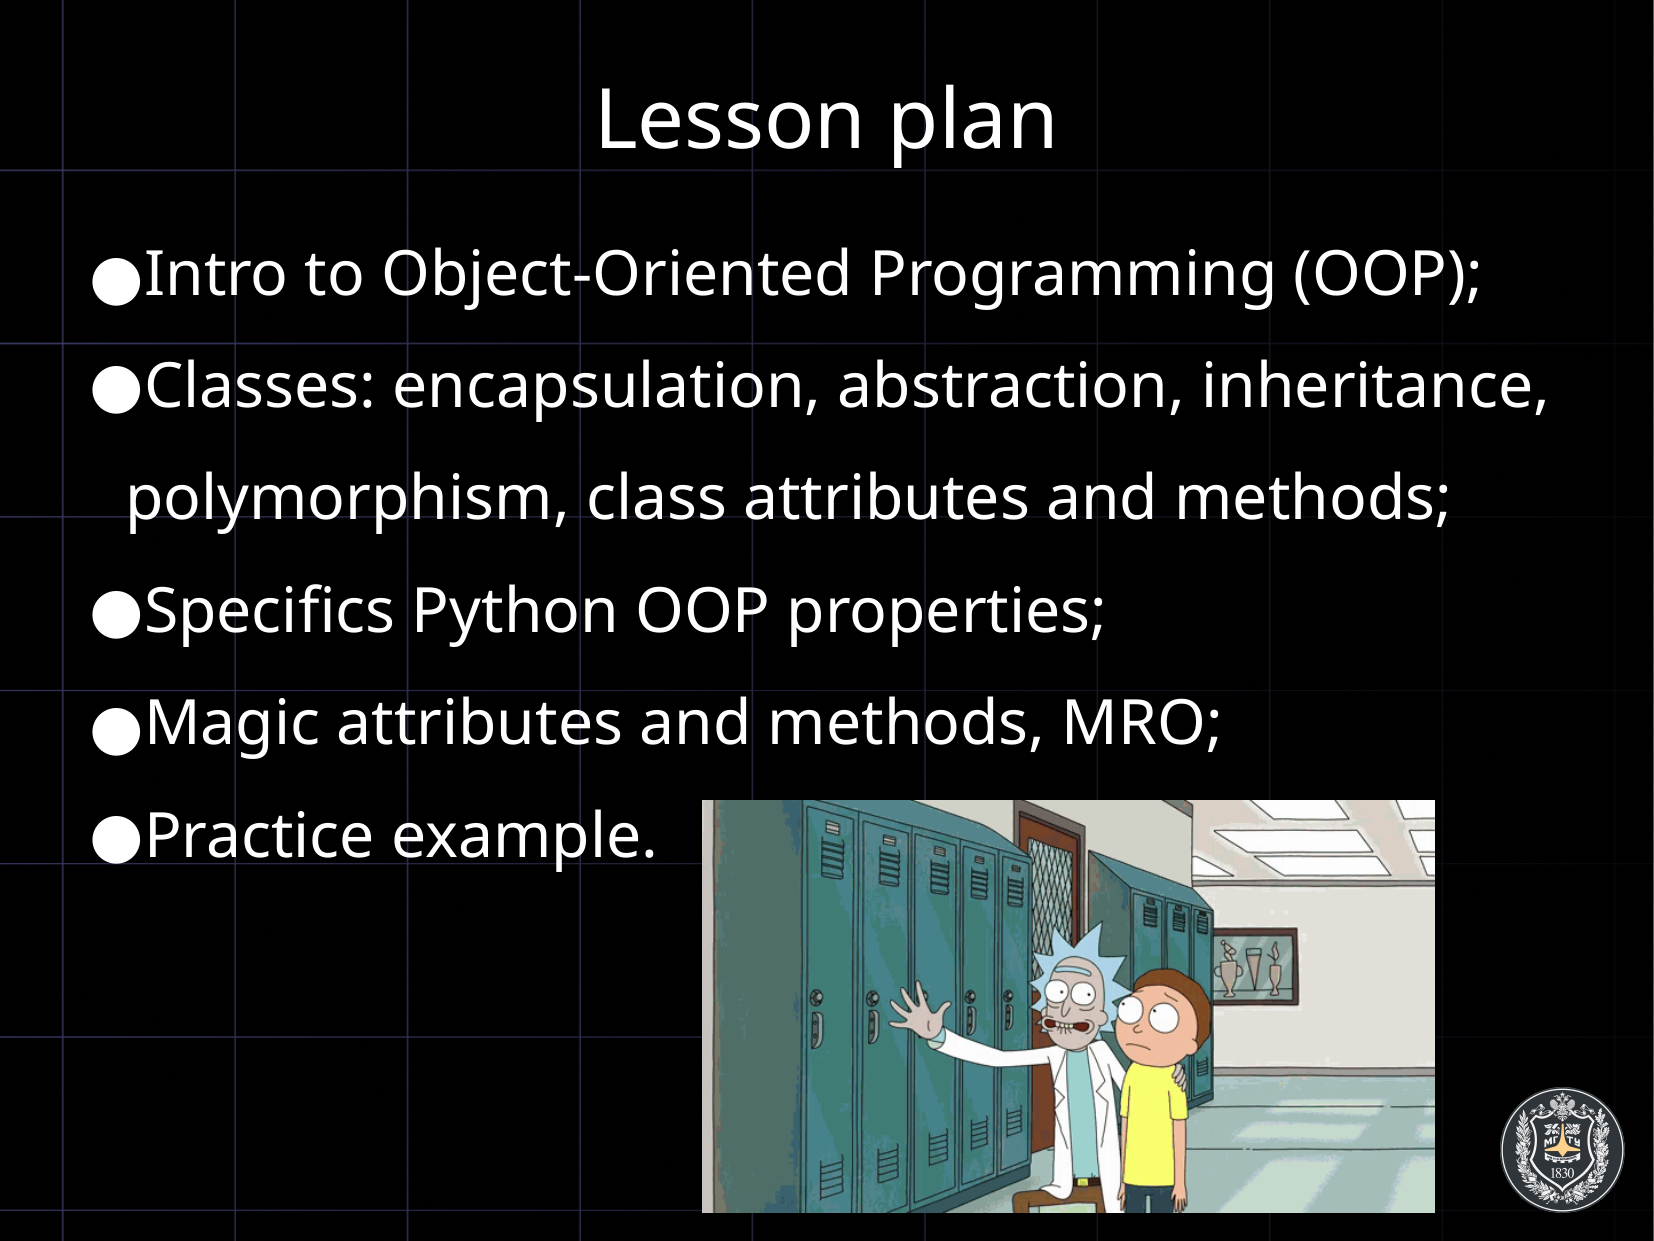

Lesson plan
Intro to Object-Oriented Programming (OOP);
Classes: encapsulation, abstraction, inheritance, polymorphism, class attributes and methods;
Specifics Python OOP properties;
Magic attributes and methods, MRO;
Practice example.